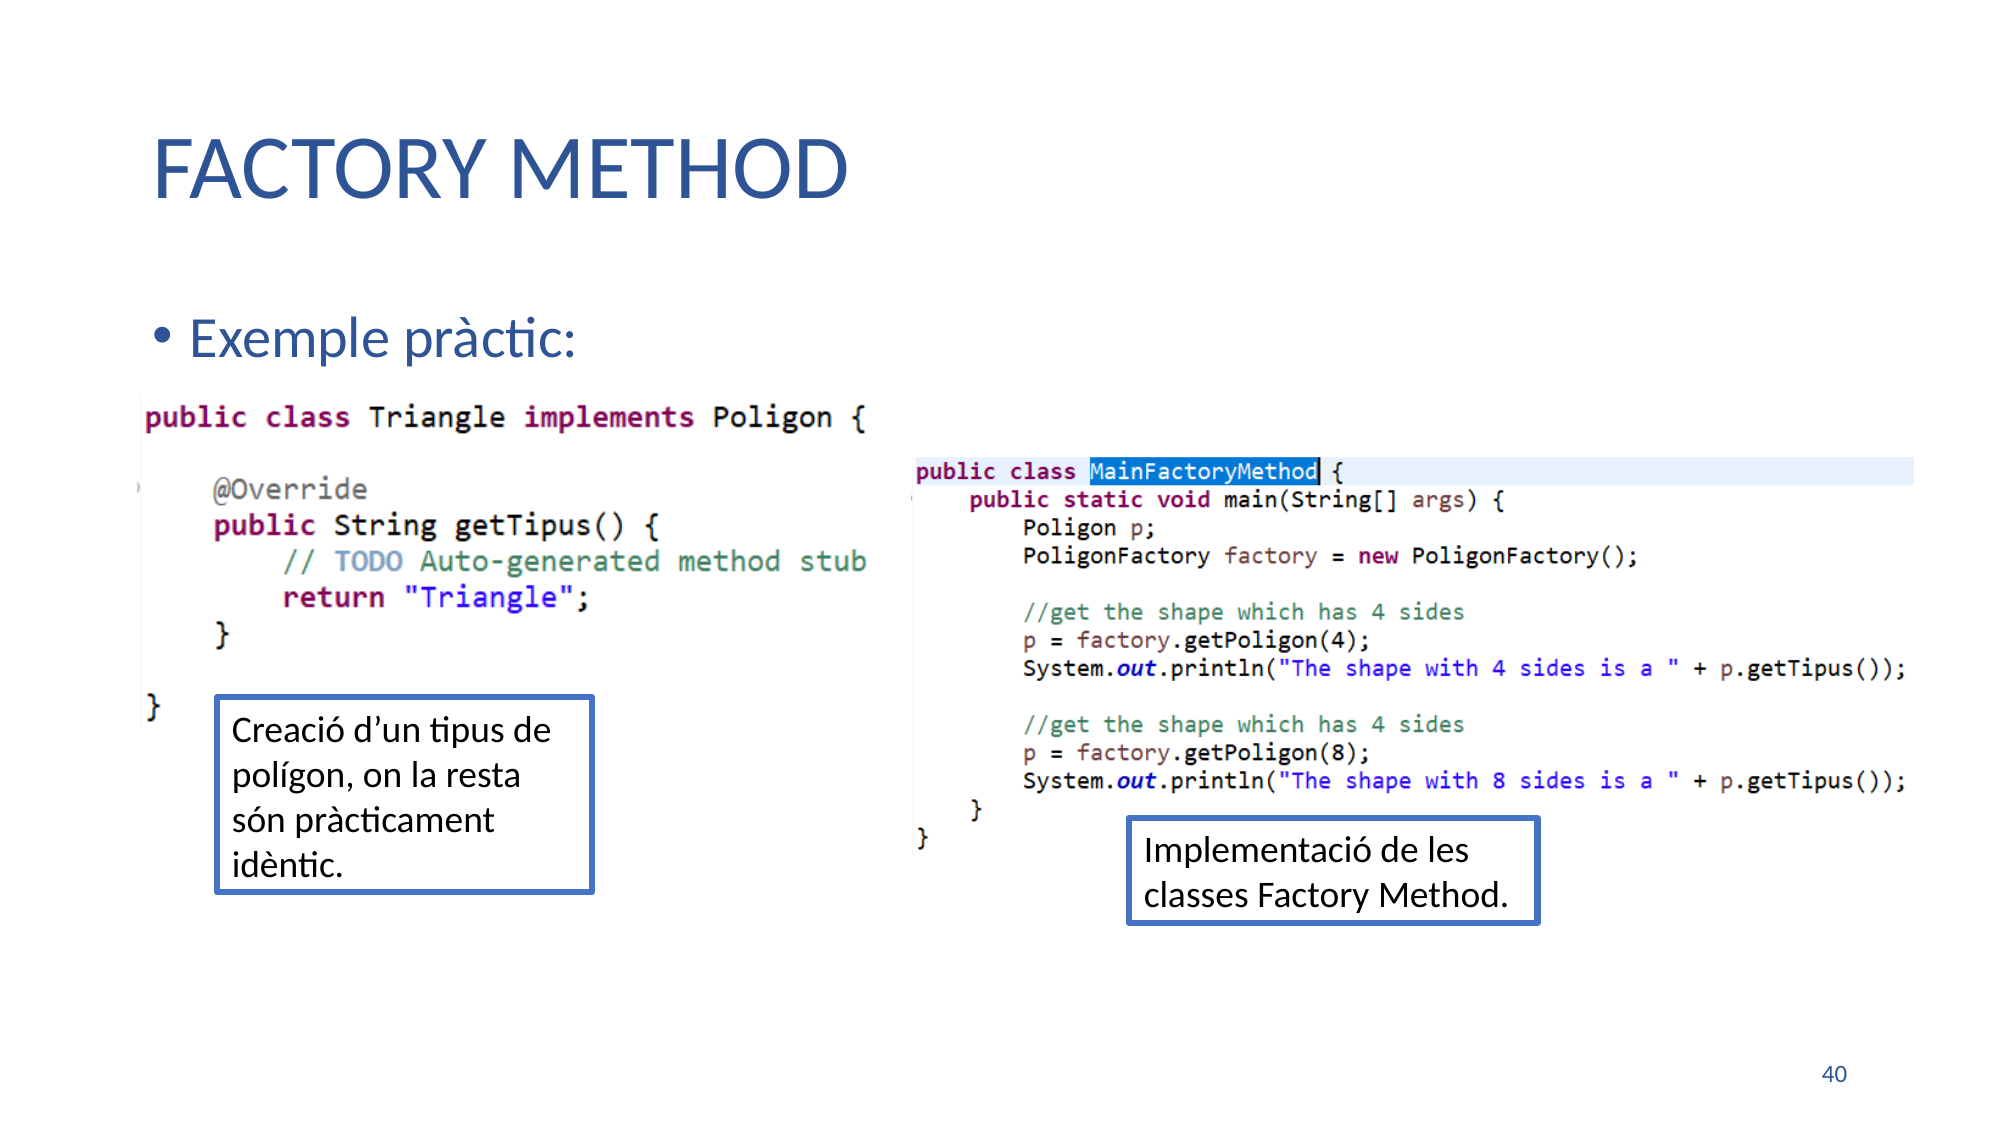

# FACTORY METHOD
Exemple pràctic:
Creació d’un tipus de polígon, on la resta són pràcticament idèntic.
Implementació de les classes Factory Method.